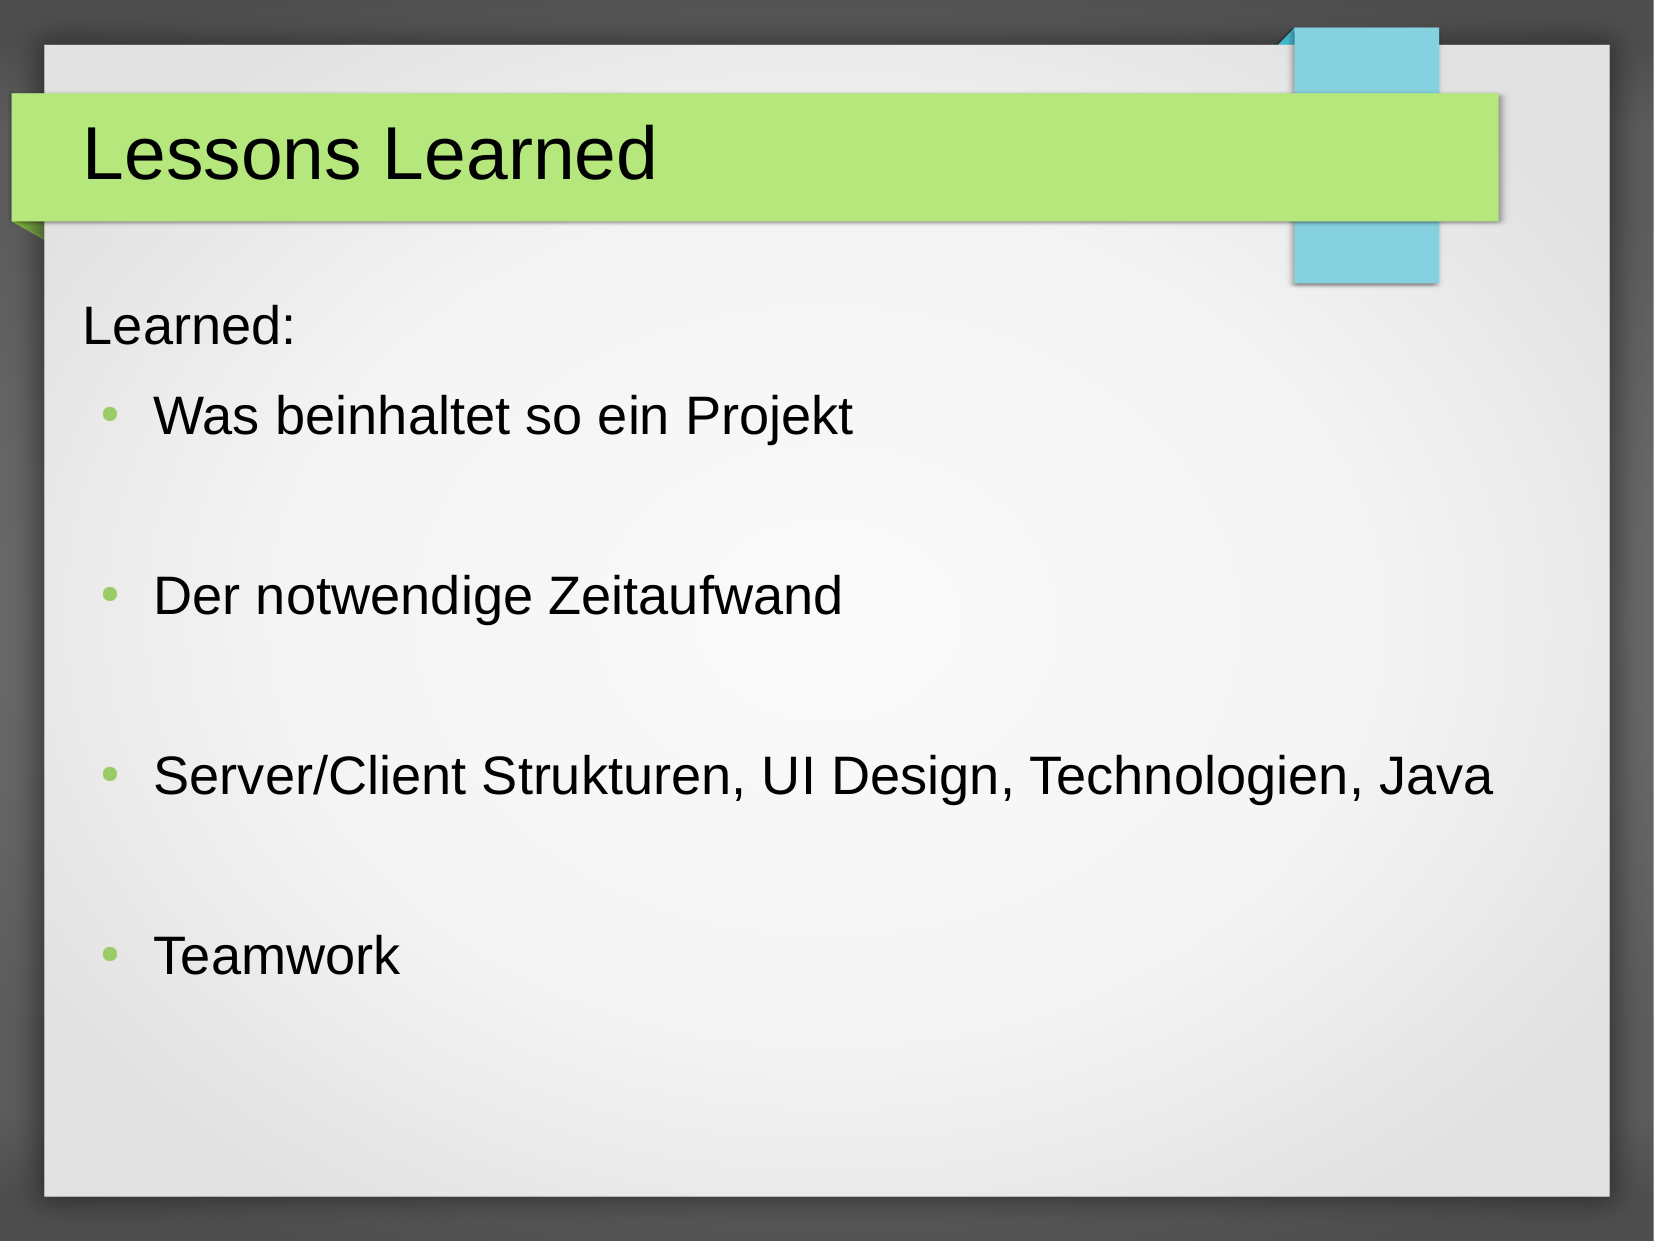

# Lessons Learned
Learned:
Was beinhaltet so ein Projekt
Der notwendige Zeitaufwand
Server/Client Strukturen, UI Design, Technologien, Java
Teamwork